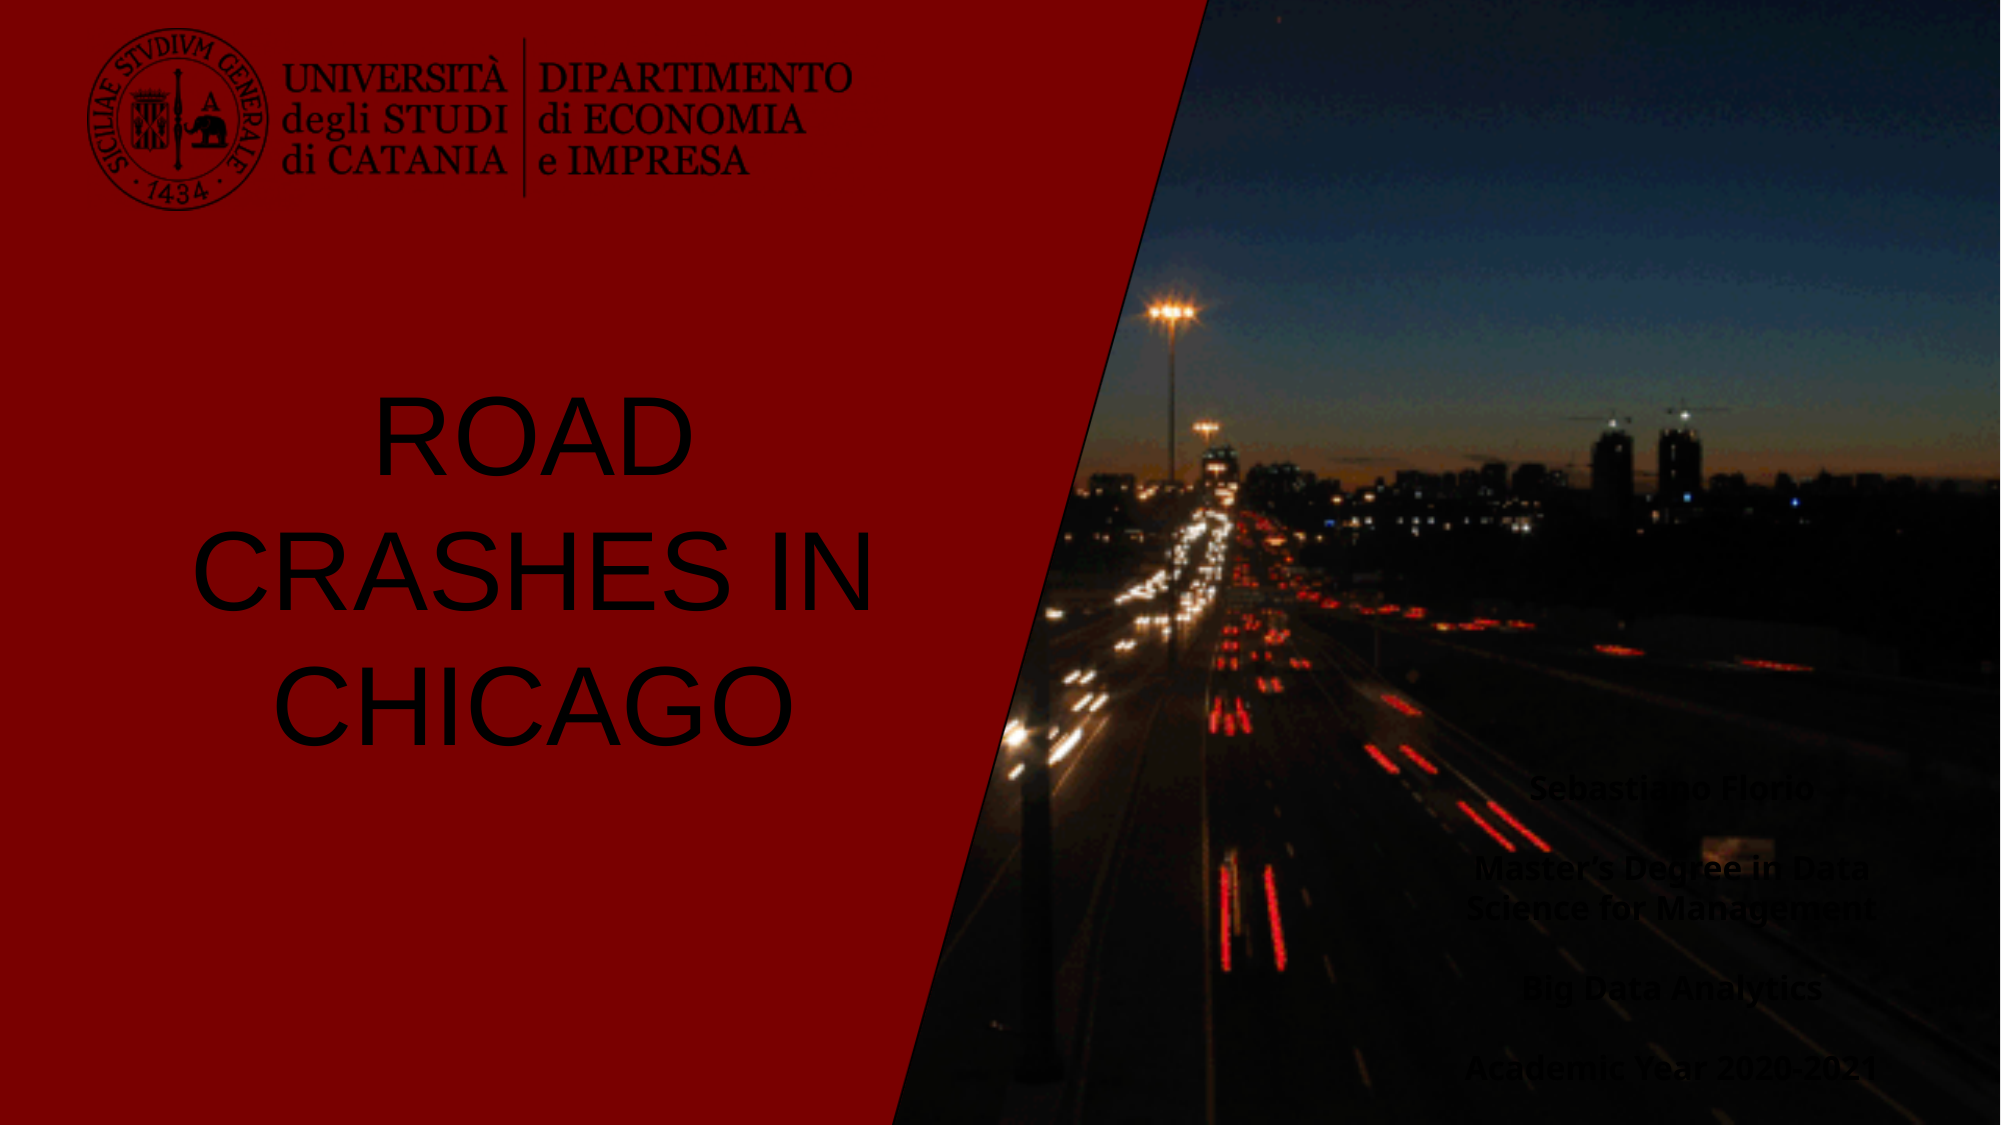

#
ROAD CRASHES IN CHICAGO
Sebastiano Florio
Master’s Degree in Data Science for Management
Big Data Analytics
Academic Year 2020-2021